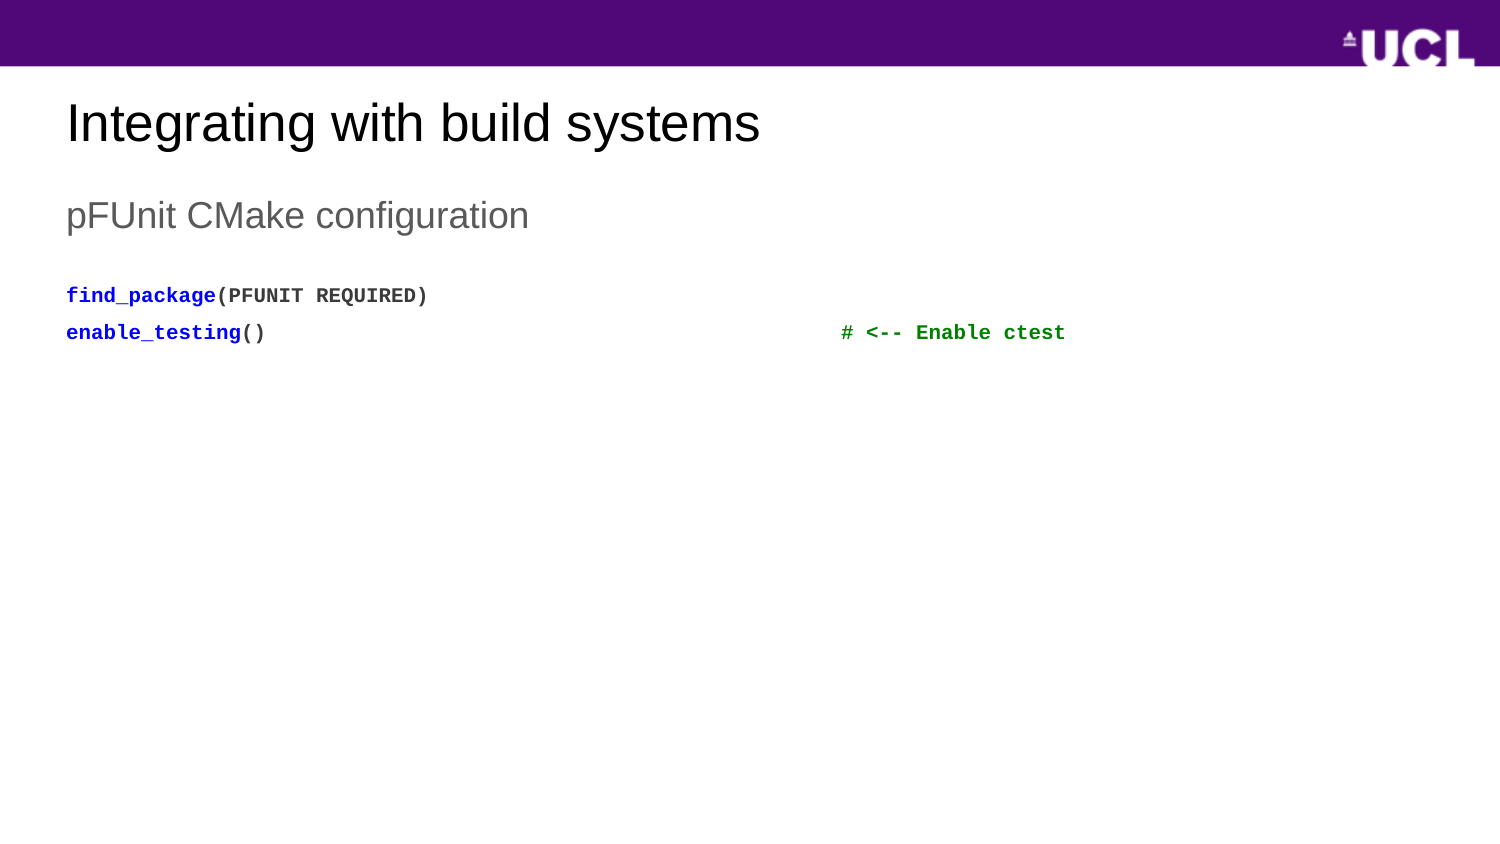

Integrating with build systems
# pFUnit CMake configuration
find_package(PFUNIT REQUIRED)
enable_testing() # <-- Enable ctest